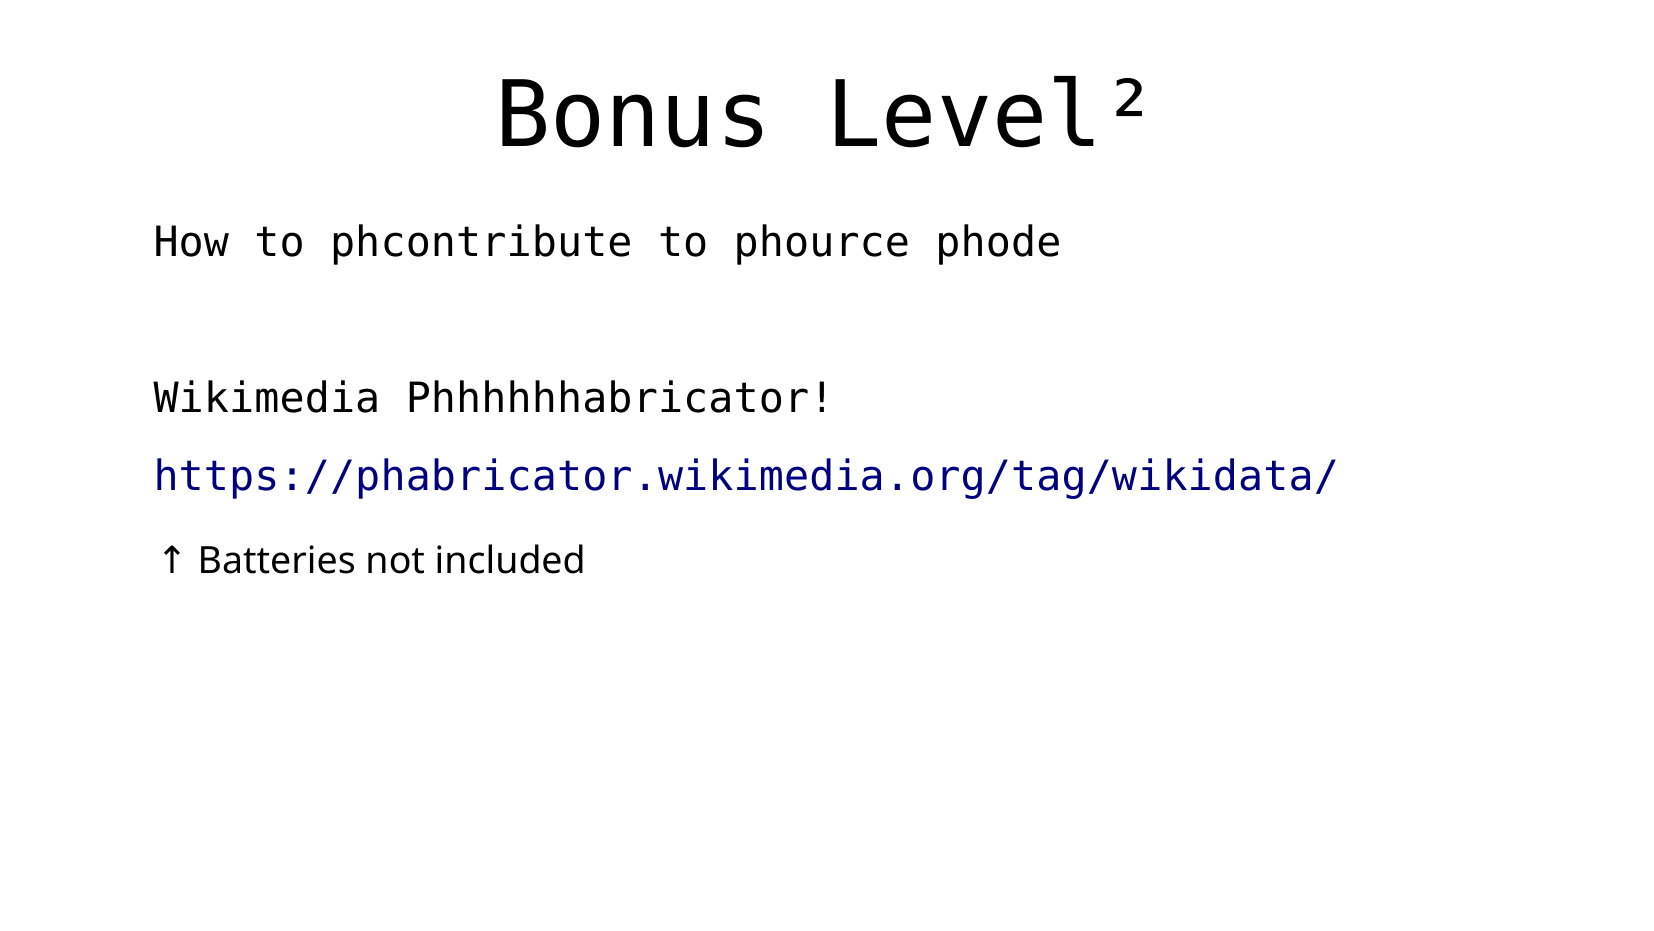

# Bonus Level²
How to phcontribute to phource phode
Wikimedia Phhhhhhabricator!
https://phabricator.wikimedia.org/tag/wikidata/
↑ Batteries not included